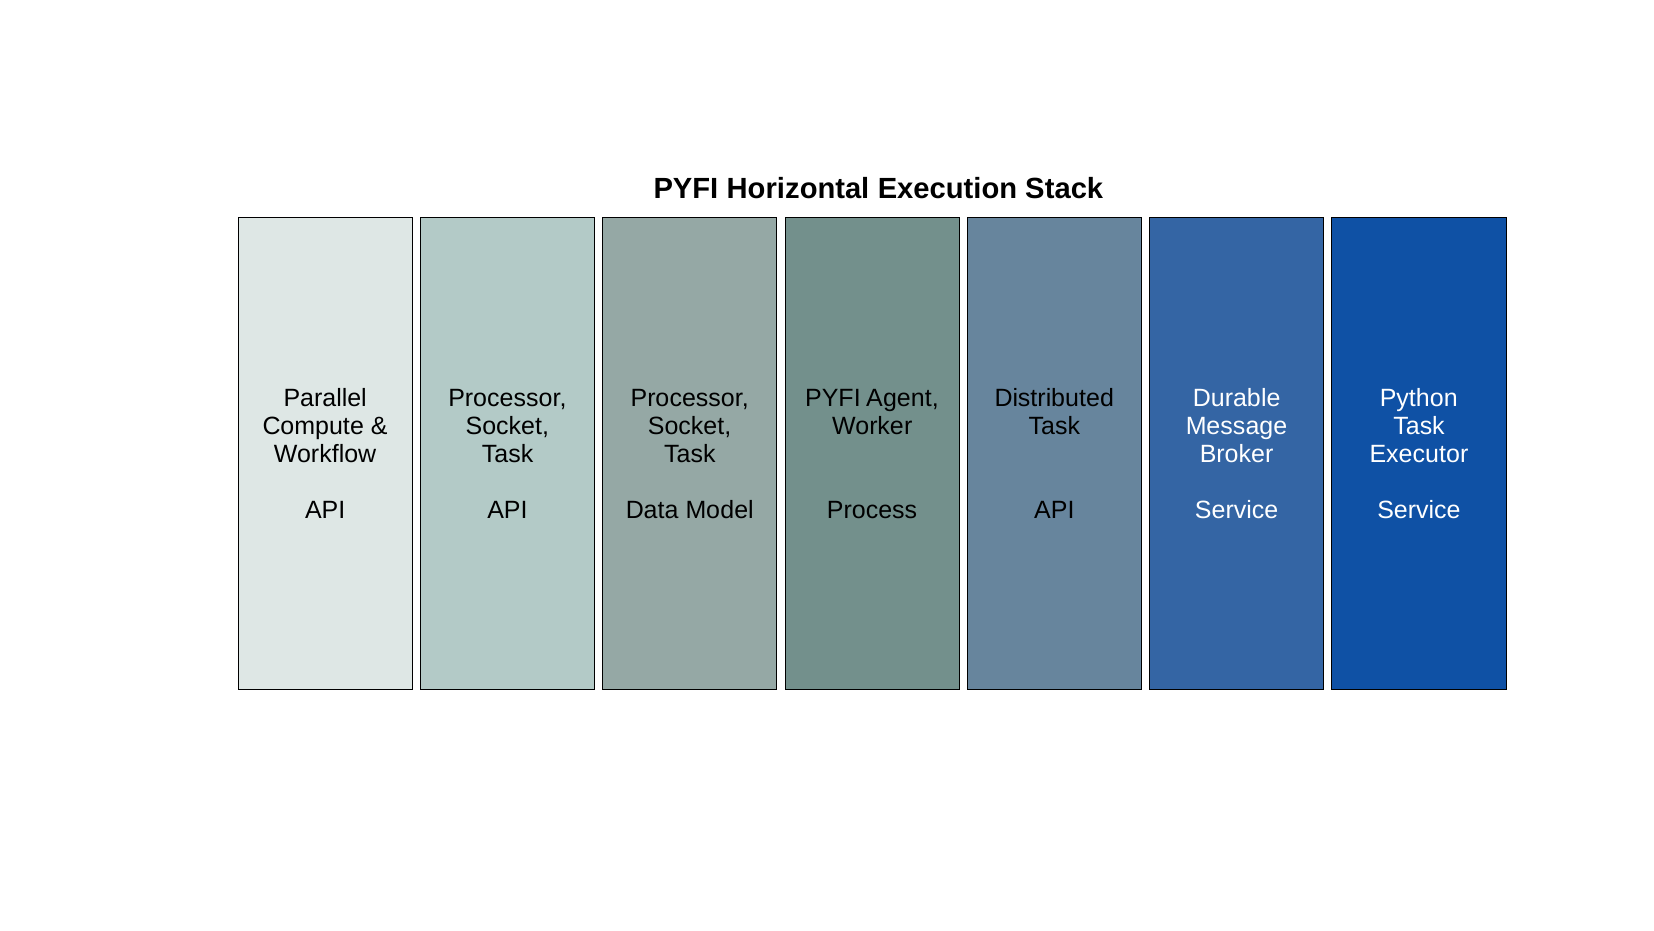

PYFI Horizontal Execution Stack
Parallel
Compute &
Workflow
API
Processor,
Socket,
Task
API
Processor,
Socket,
Task
Data Model
PYFI Agent,
Worker
Process
Distributed
Task
API
Durable
Message
Broker
Service
Python
Task
Executor
Service